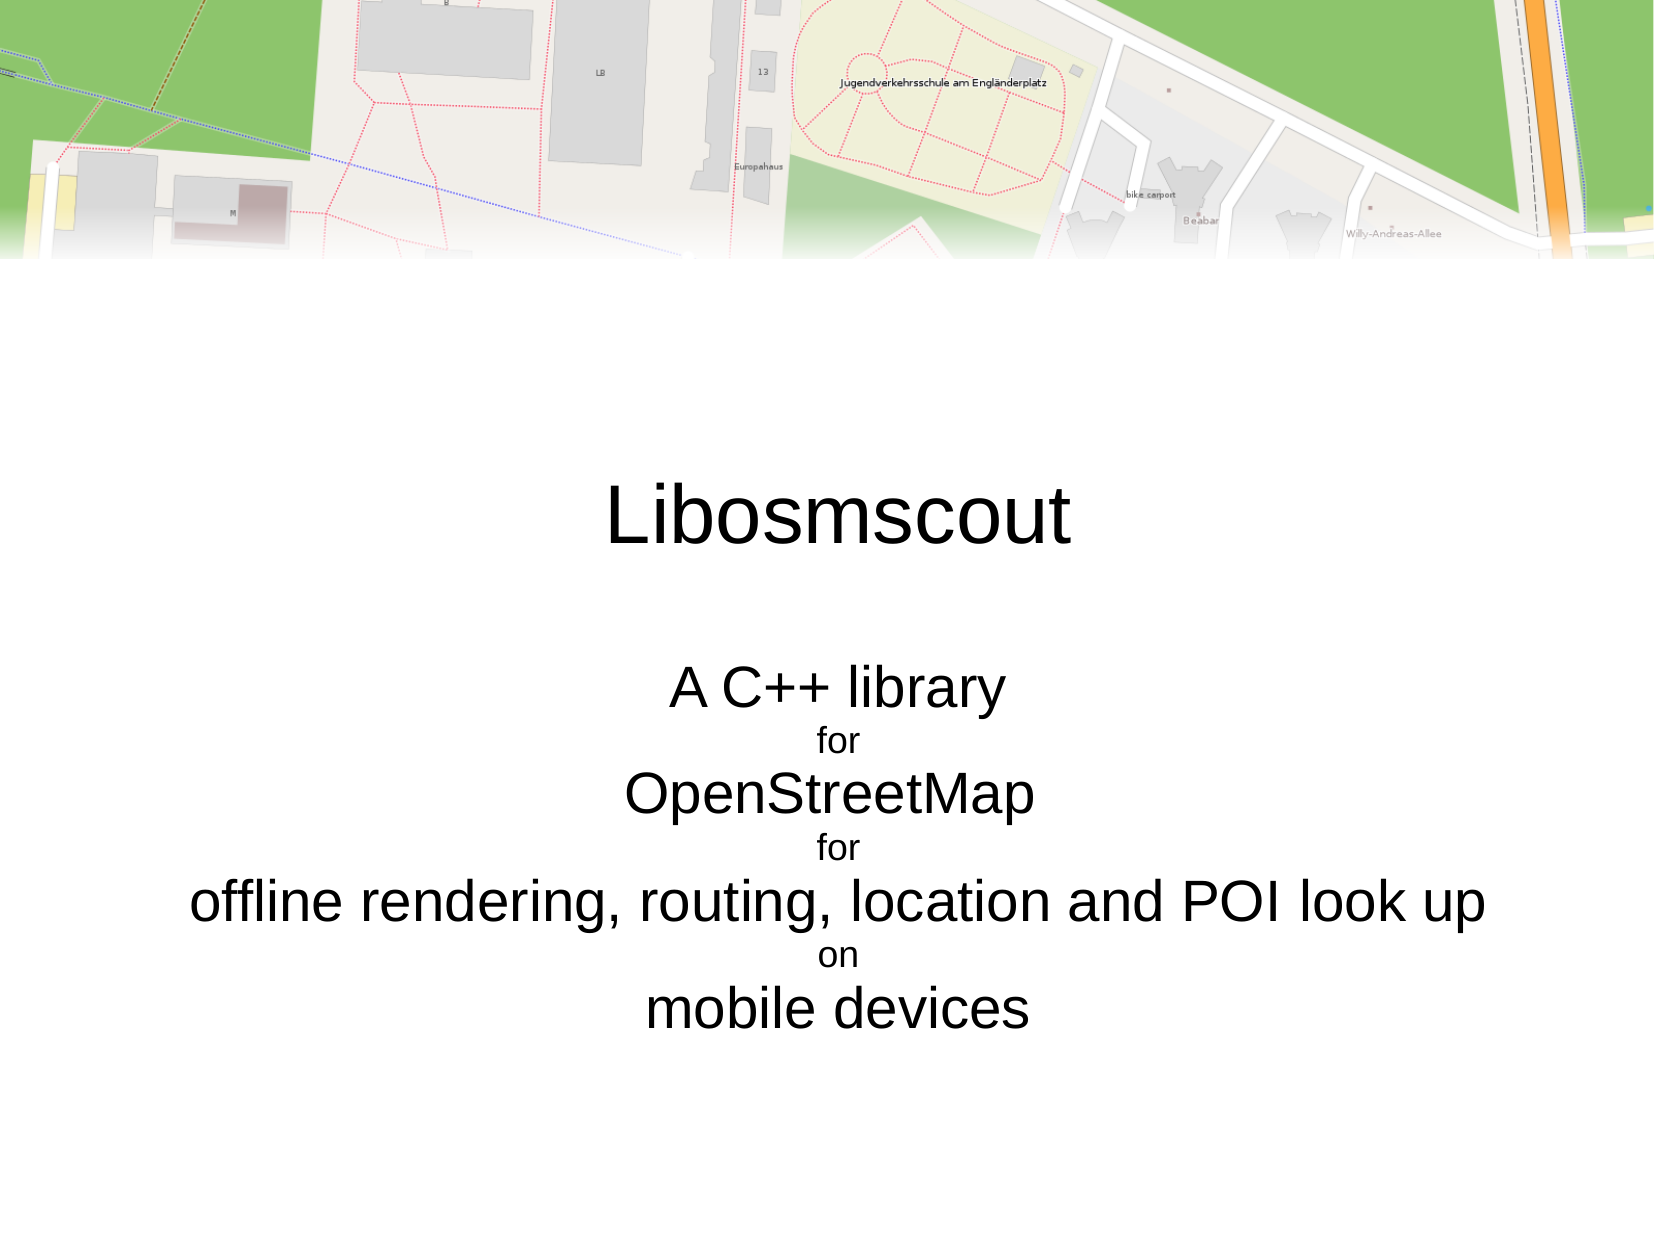

# Libosmscout
A C++ library
for
OpenStreetMap
for
offline rendering, routing, location and POI look up
on
mobile devices